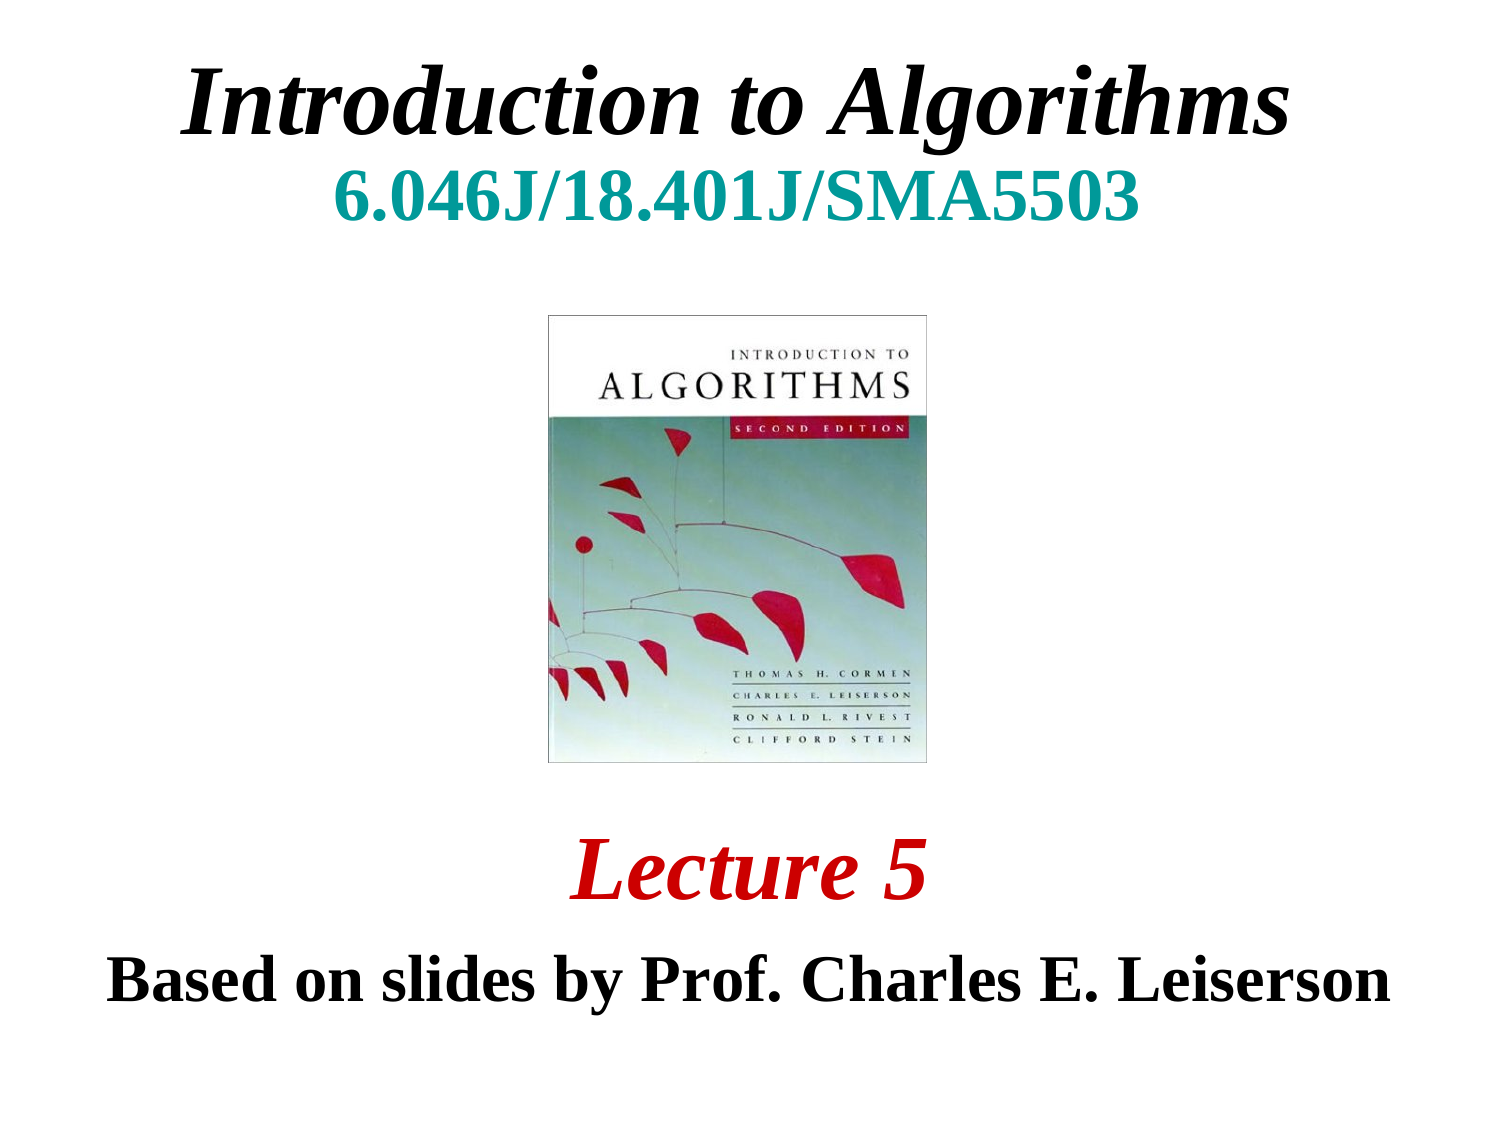

Introduction to Algorithms
6.046J/18.401J/SMA5503
Lecture 5
Based on slides by Prof. Charles E. Leiserson